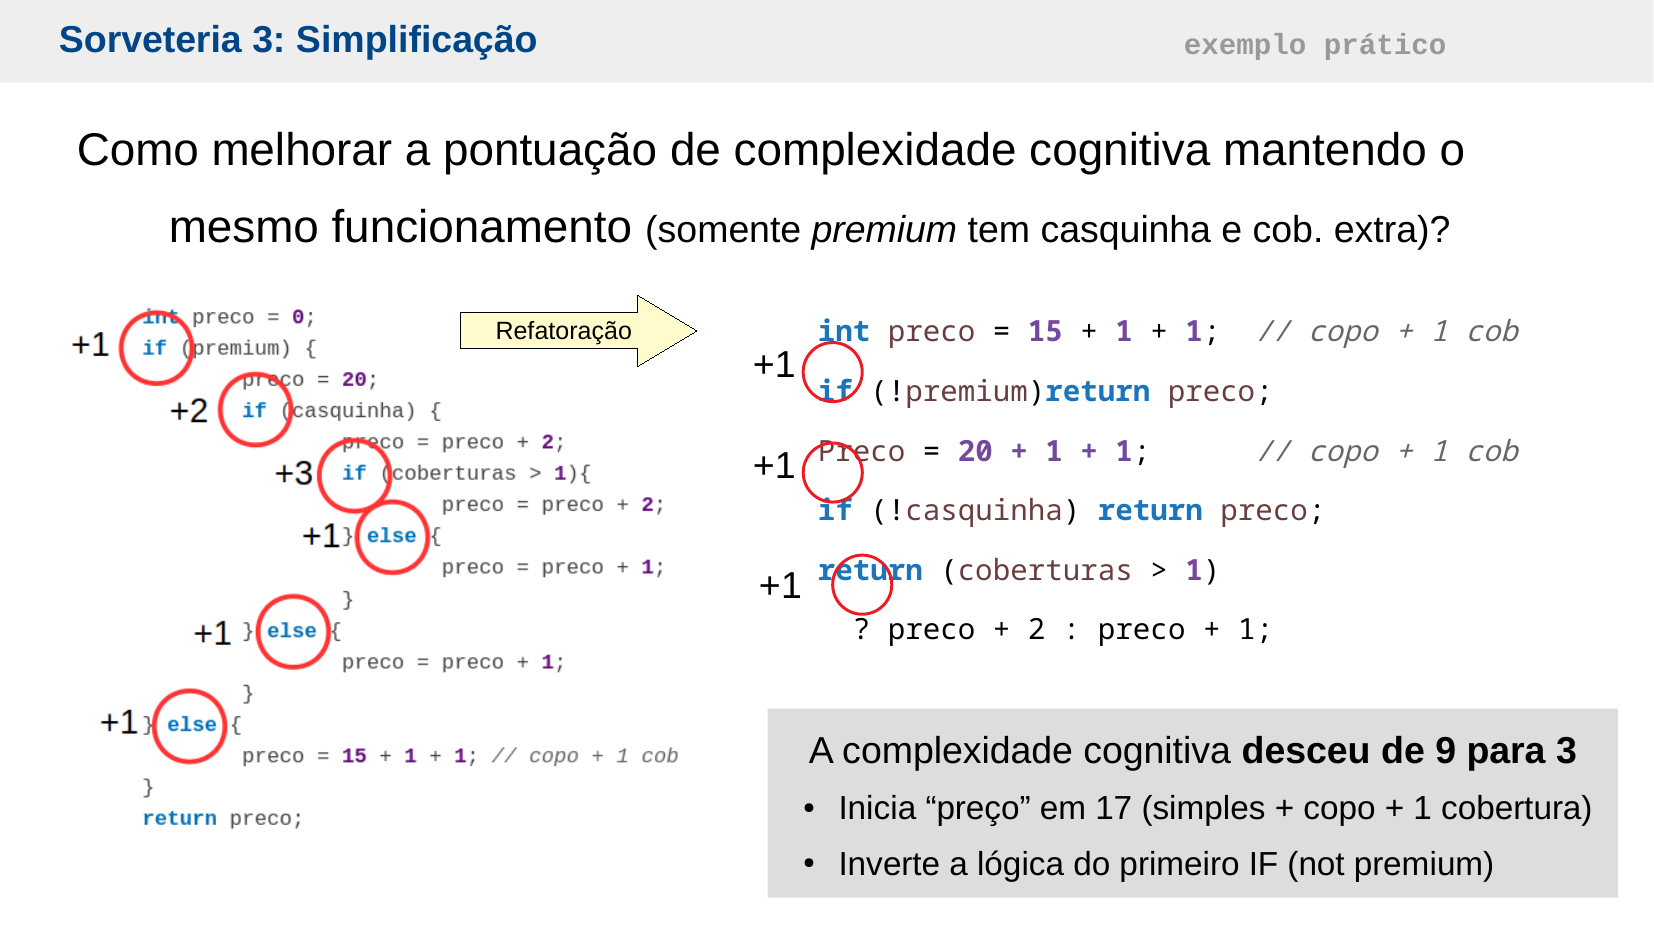

# Sorveteria 3: Simplificação
exemplo prático
Como melhorar a pontuação de complexidade cognitiva mantendo o 		mesmo funcionamento (somente premium tem casquinha e cob. extra)?
int preco = 15 + 1 + 1; // copo + 1 cob
if (!premium)return preco;
Preco = 20 + 1 + 1; // copo + 1 cob
if (!casquinha) return preco;
return (coberturas > 1)
 ? preco + 2 : preco + 1;
Refatoração
+1
+1
+1
A complexidade cognitiva desceu de 9 para 3
Inicia “preço” em 17 (simples + copo + 1 cobertura)
Inverte a lógica do primeiro IF (not premium)